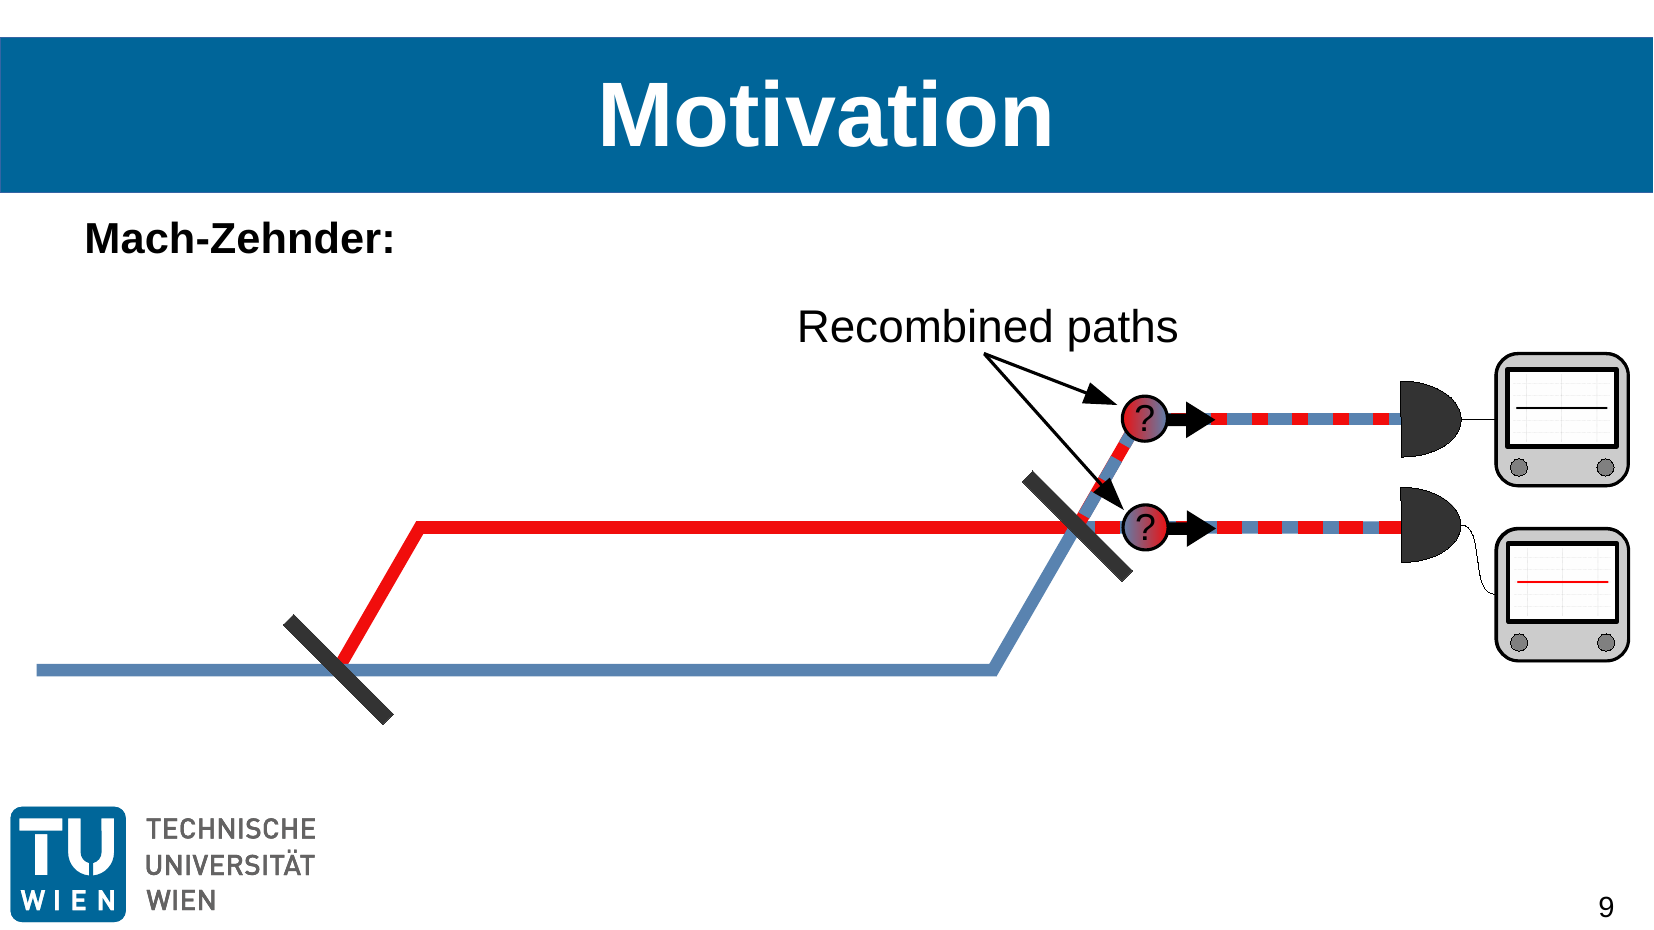

# Motivation
Mach-Zehnder:
Recombined paths
?
?